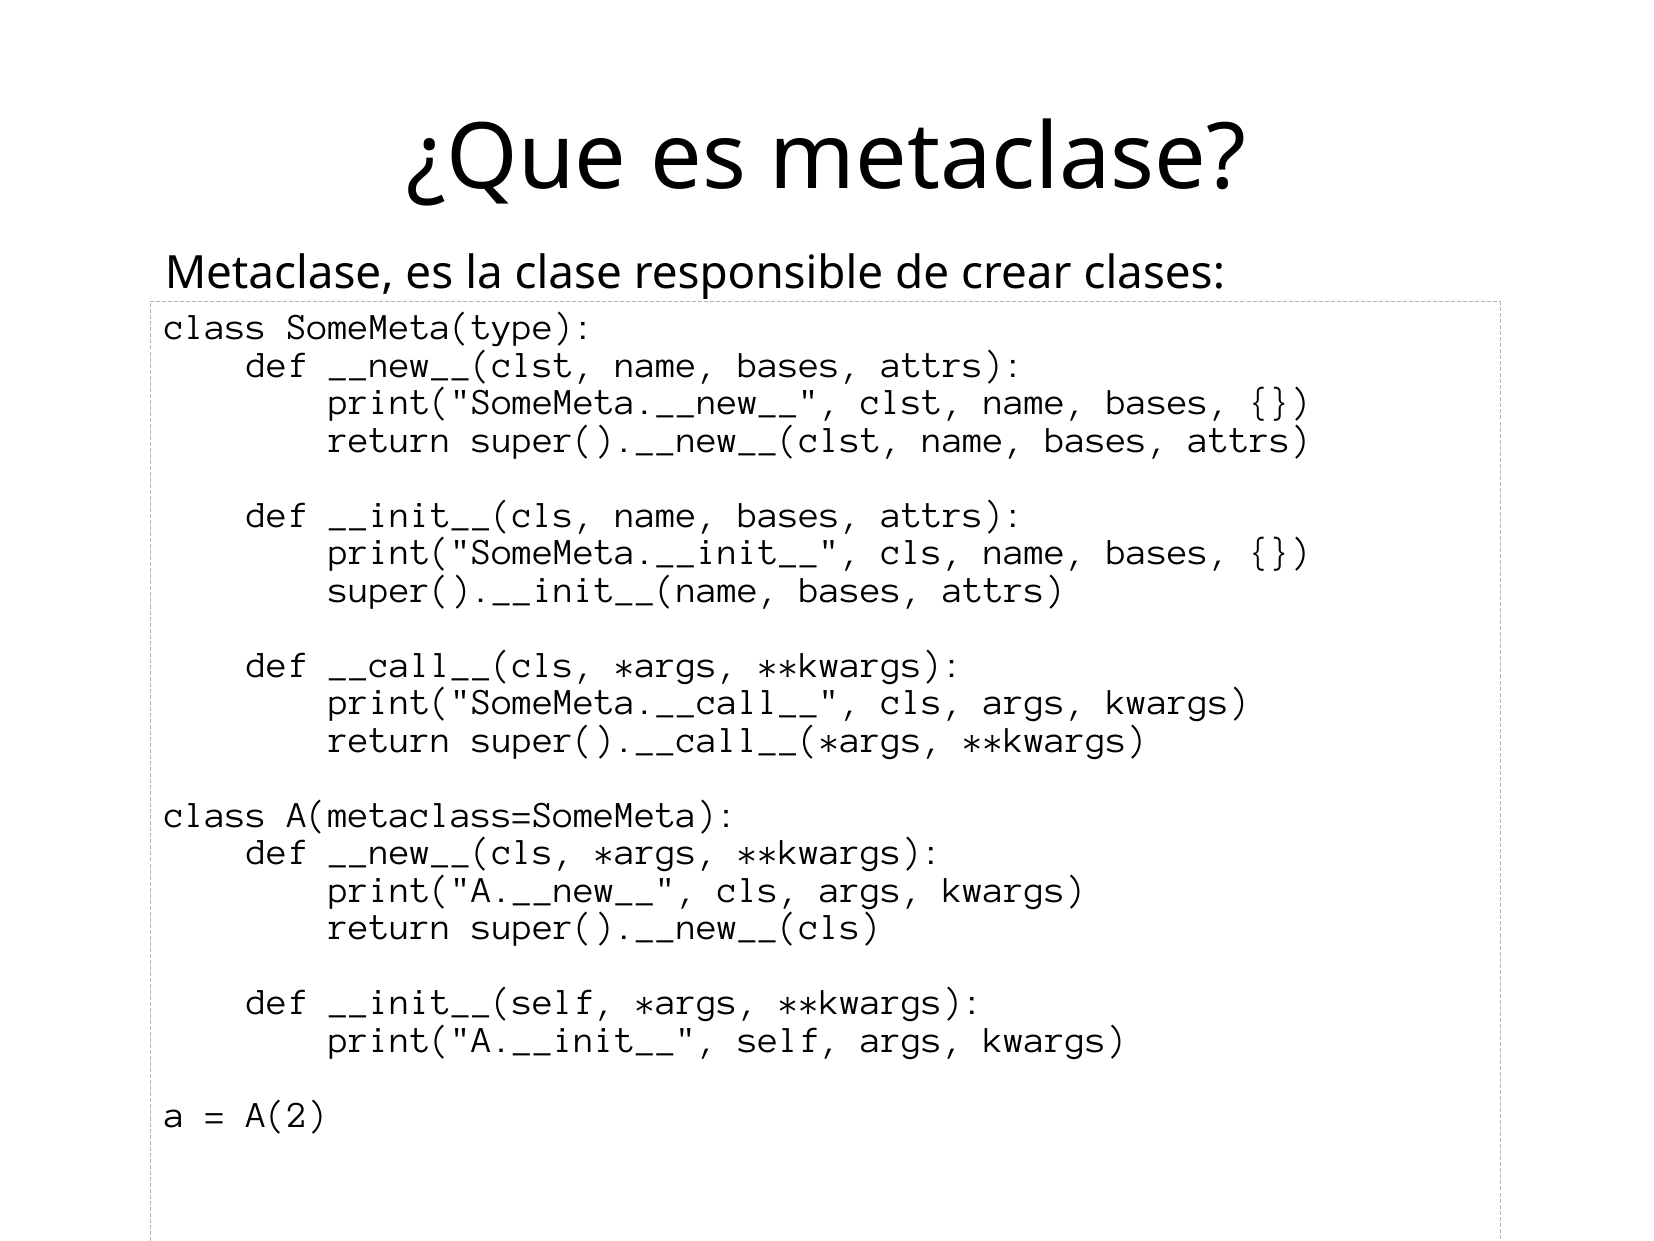

# ¿Que es metaclase?
Metaclase, es la clase responsible de crear clases:
class SomeMeta(type):
 def __new__(clst, name, bases, attrs):
 print("SomeMeta.__new__", clst, name, bases, {})
 return super().__new__(clst, name, bases, attrs)
 def __init__(cls, name, bases, attrs):
 print("SomeMeta.__init__", cls, name, bases, {})
 super().__init__(name, bases, attrs)
 def __call__(cls, *args, **kwargs):
 print("SomeMeta.__call__", cls, args, kwargs)
 return super().__call__(*args, **kwargs)
class A(metaclass=SomeMeta):
 def __new__(cls, *args, **kwargs):
 print("A.__new__", cls, args, kwargs)
 return super().__new__(cls)
 def __init__(self, *args, **kwargs):
 print("A.__init__", self, args, kwargs)
a = A(2)